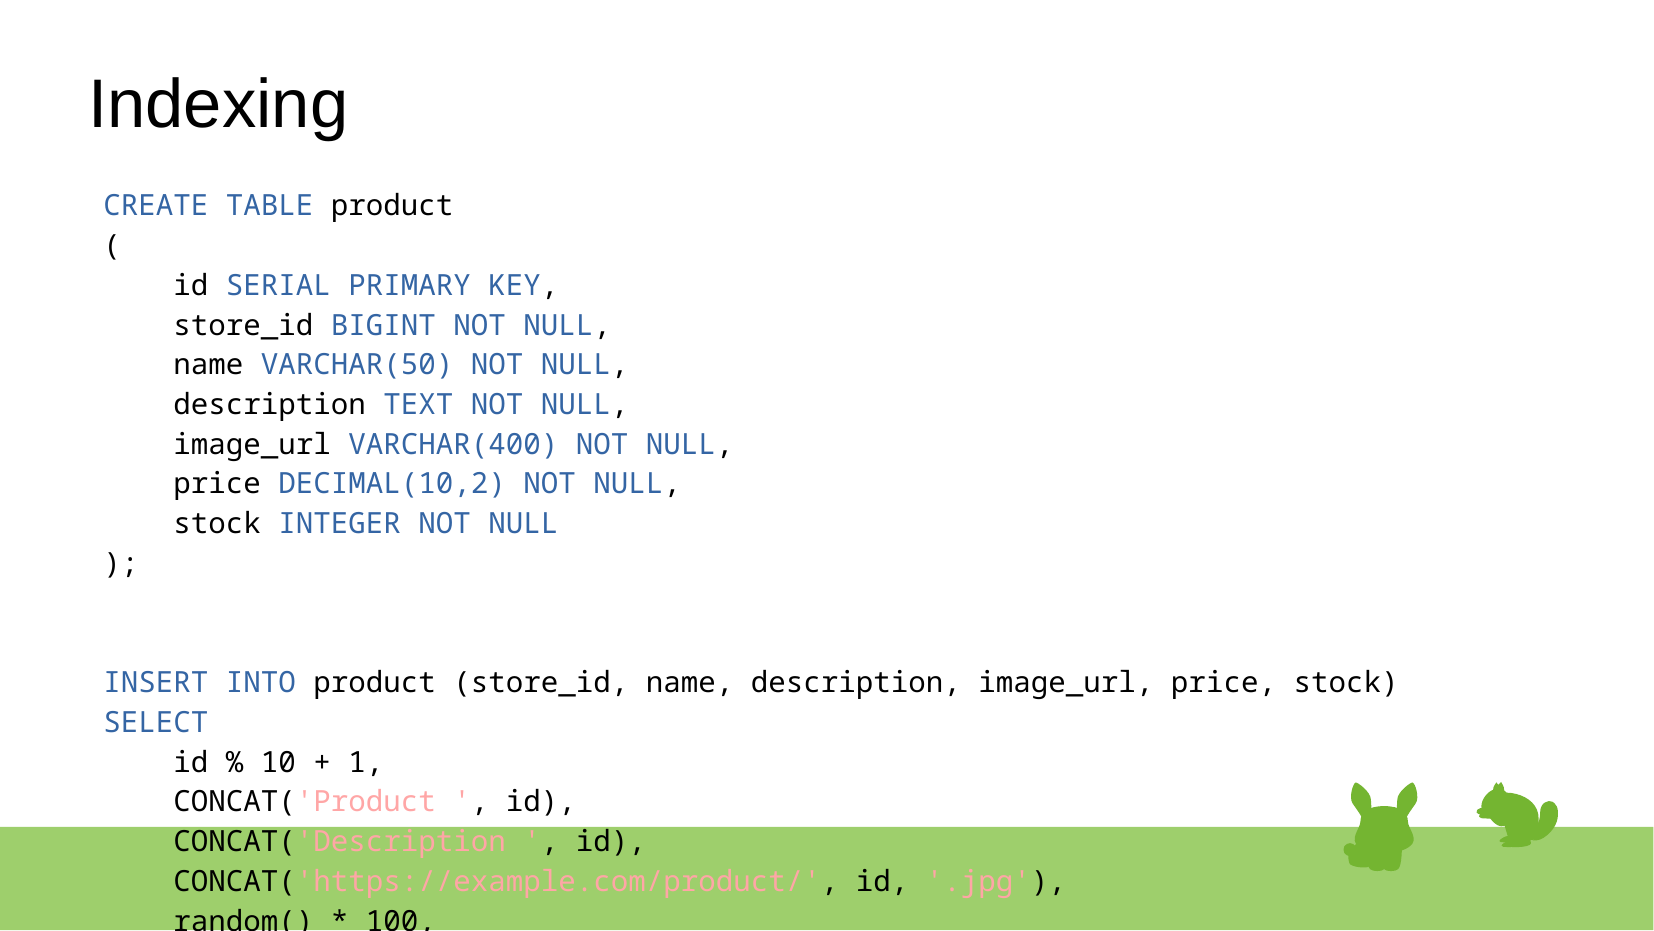

# Indexing
CREATE TABLE product
(
 id SERIAL PRIMARY KEY,
 store_id BIGINT NOT NULL,
 name VARCHAR(50) NOT NULL,
 description TEXT NOT NULL,
 image_url VARCHAR(400) NOT NULL,
 price DECIMAL(10,2) NOT NULL,
 stock INTEGER NOT NULL
);
INSERT INTO product (store_id, name, description, image_url, price, stock)
SELECT
 id % 10 + 1,
 CONCAT('Product ', id),
 CONCAT('Description ', id),
 CONCAT('https://example.com/product/', id, '.jpg'),
 random() * 100,
 random() * 100
FROM generate_series(1, 2000000) AS id;